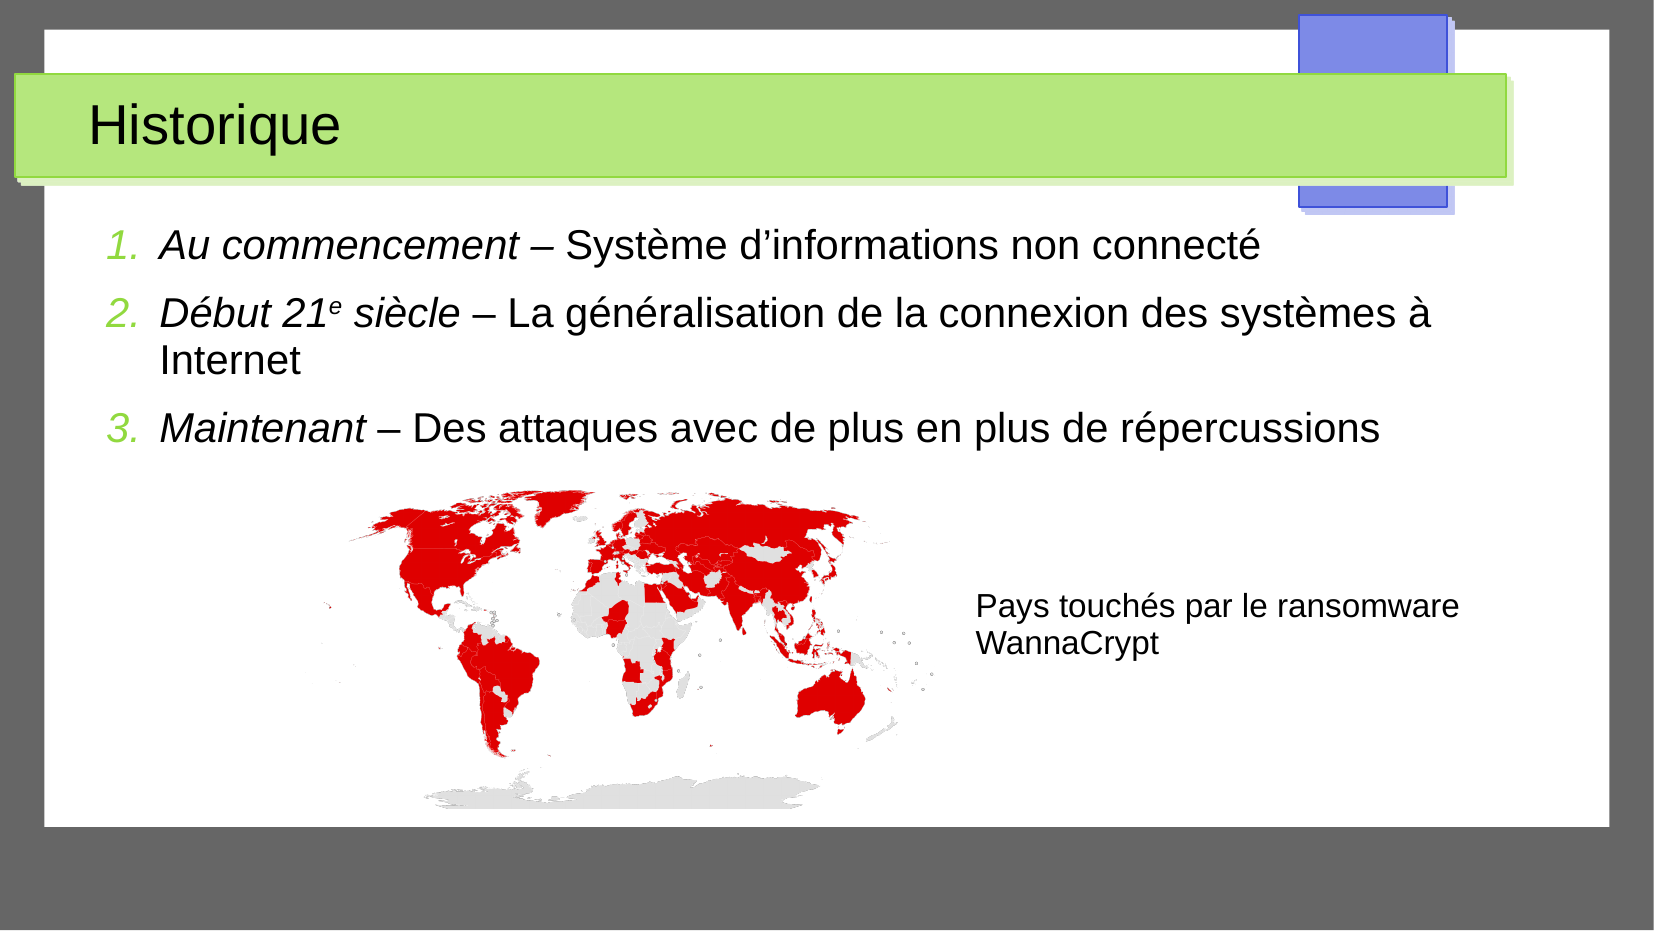

# Historique
Au commencement – Système d’informations non connecté
Début 21e siècle – La généralisation de la connexion des systèmes à Internet
Maintenant – Des attaques avec de plus en plus de répercussions
Pays touchés par le ransomware
WannaCrypt